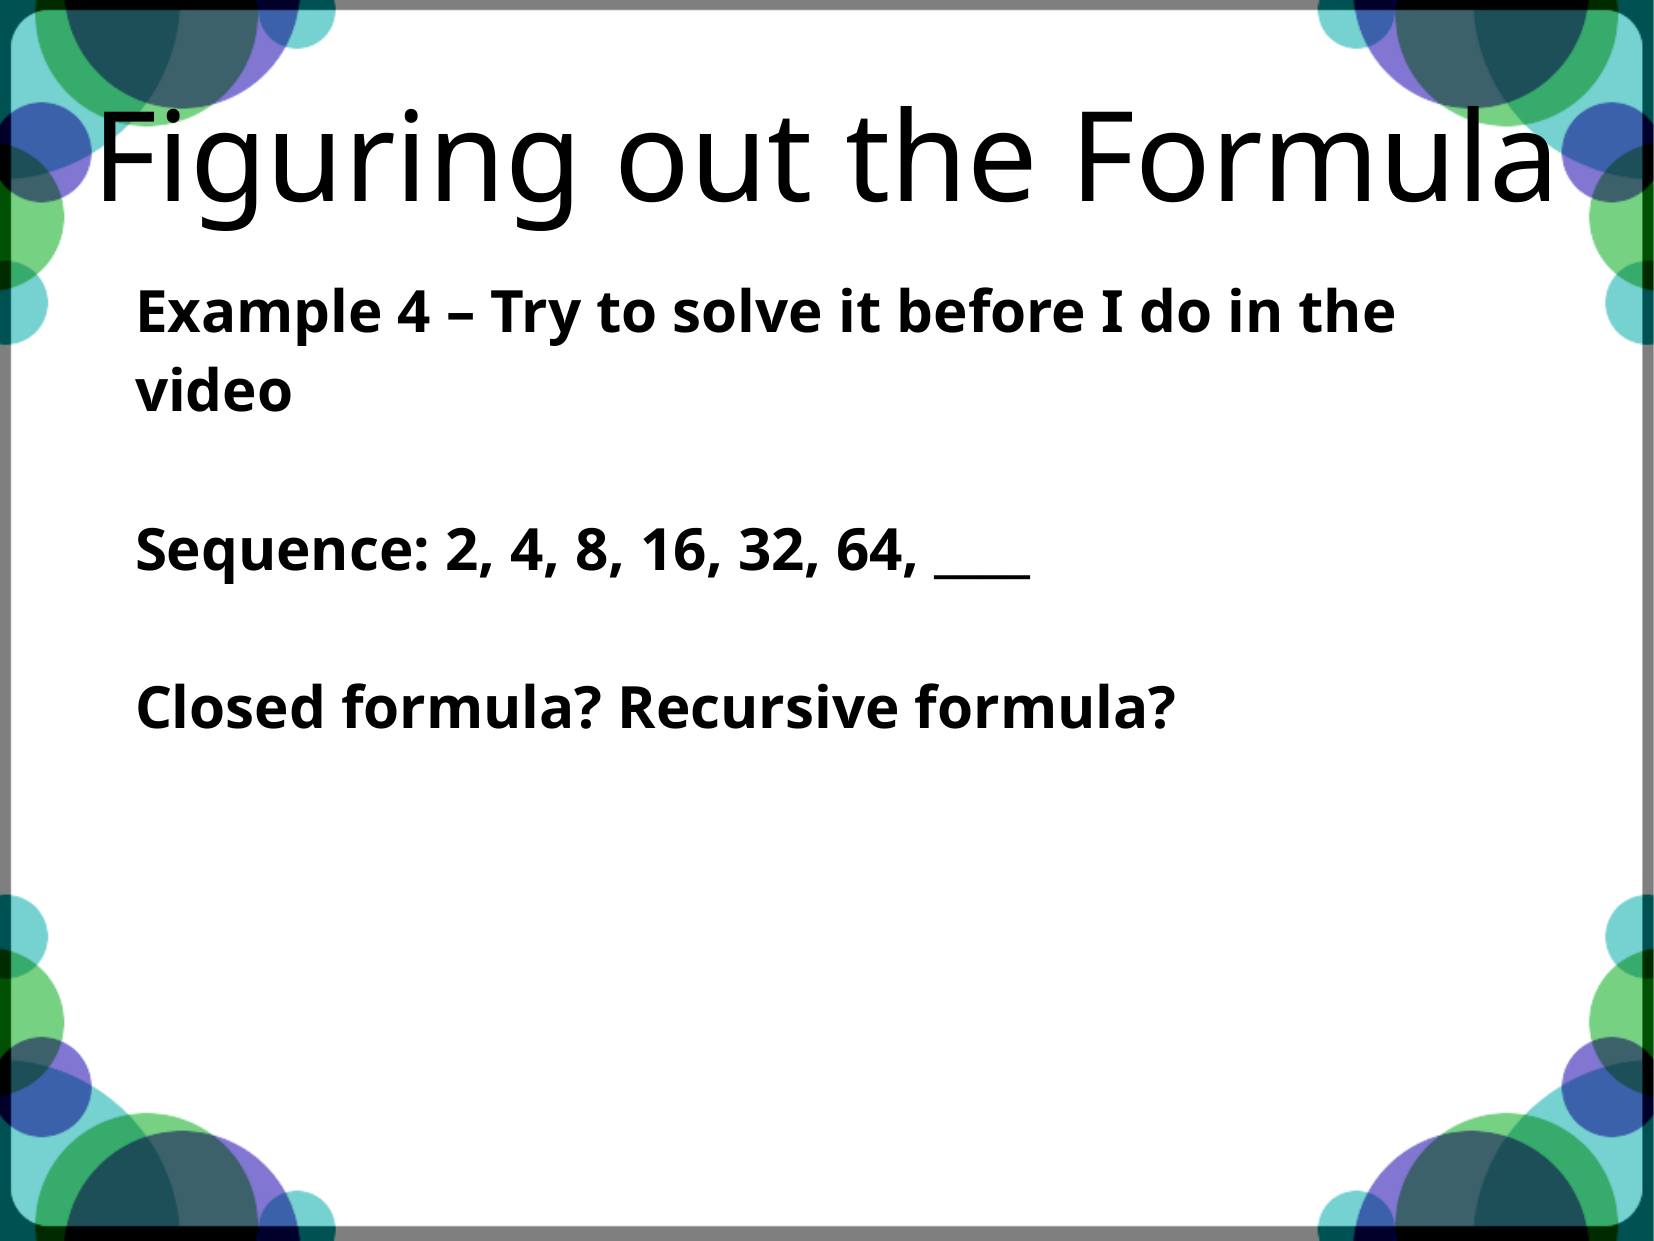

# Figuring out the Formula
Example 4 – Try to solve it before I do in the video
Sequence: 2, 4, 8, 16, 32, 64, ____
Closed formula? Recursive formula?